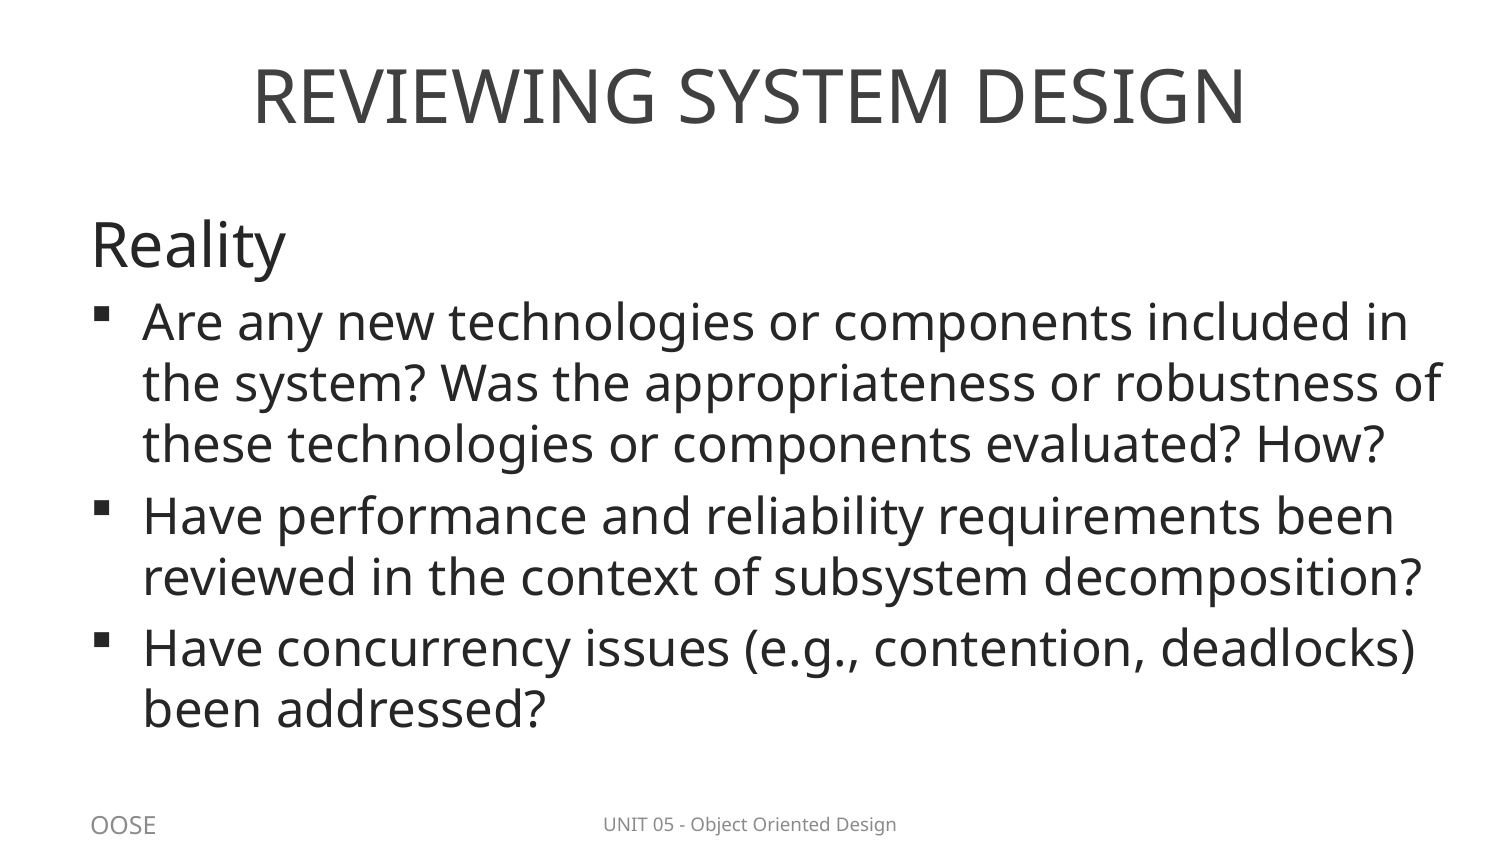

# Reviewing system design
Reality
Are any new technologies or components included in the system? Was the appropriateness or robustness of these technologies or components evaluated? How?
Have performance and reliability requirements been reviewed in the context of subsystem decomposition?
Have concurrency issues (e.g., contention, deadlocks) been addressed?
OOSE
UNIT 05 - Object Oriented Design